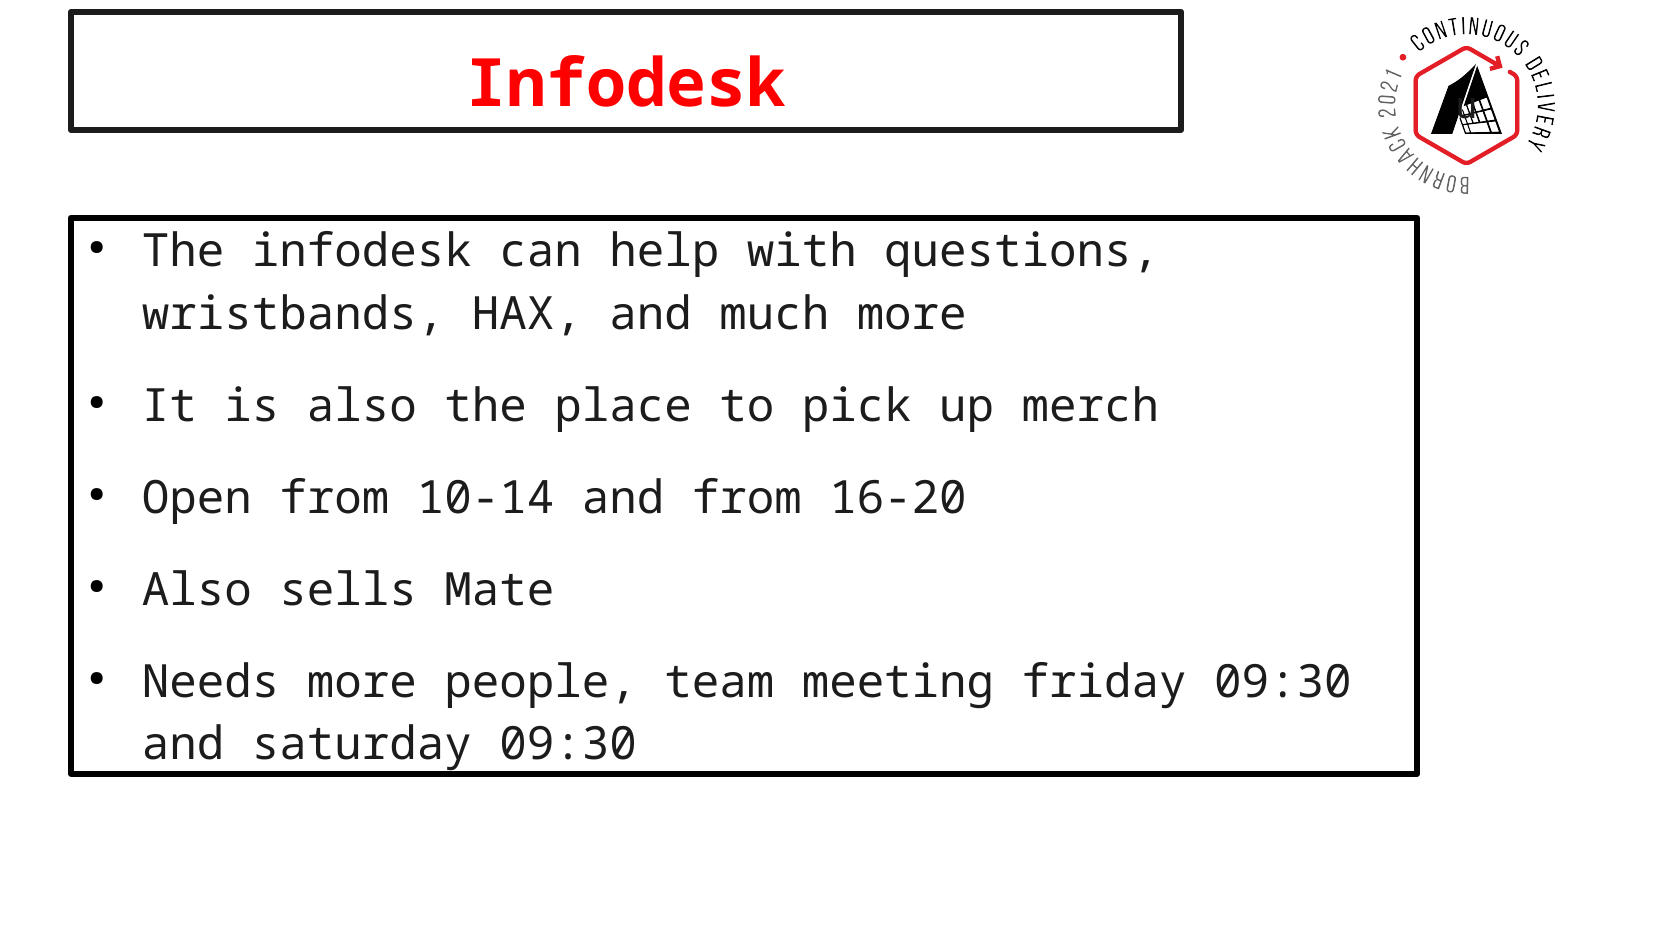

# Infodesk
The infodesk can help with questions, wristbands, HAX, and much more
It is also the place to pick up merch
Open from 10-14 and from 16-20
Also sells Mate
Needs more people, team meeting friday 09:30 and saturday 09:30